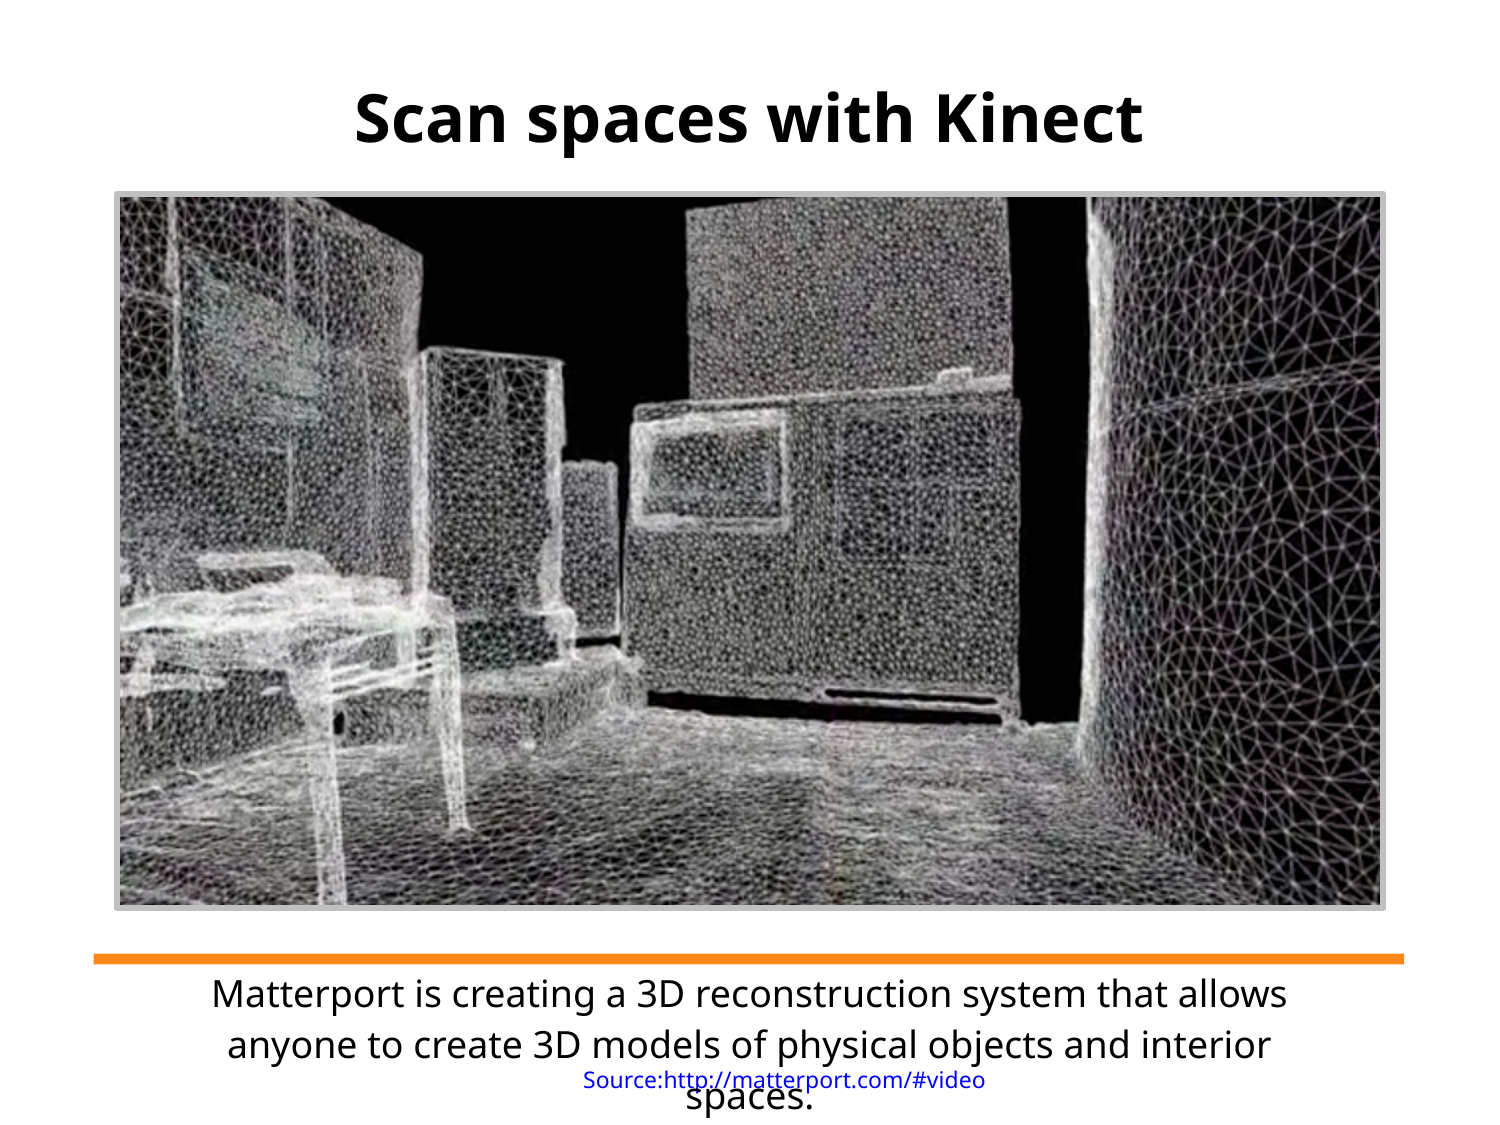

# Scan spaces with Kinect
Matterport is creating a 3D reconstruction system that allows anyone to create 3D models of physical objects and interior spaces.
Source:http://matterport.com/#video